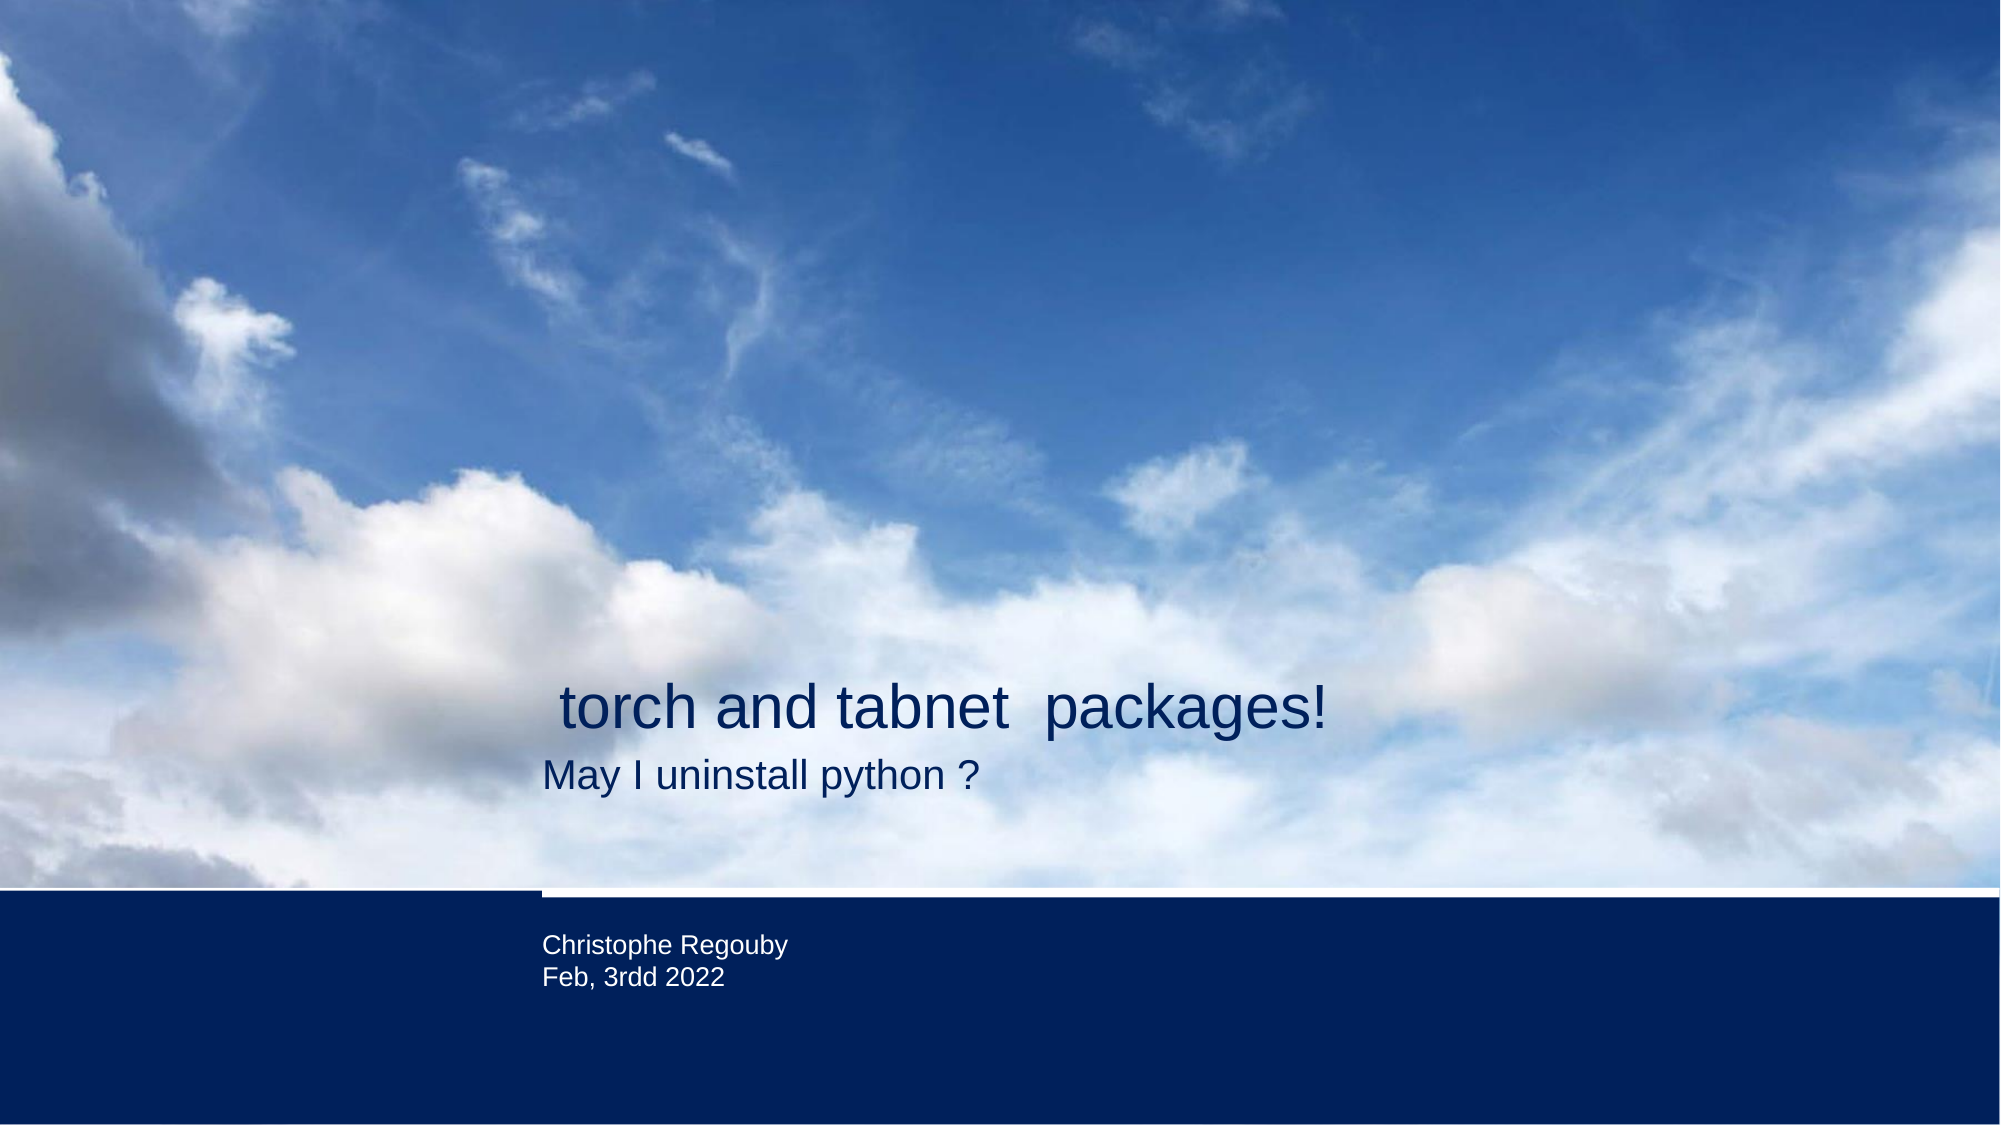

torch and tabnet  packages!
May I uninstall python ?
Christophe Regouby
Feb, 3rdd 2022